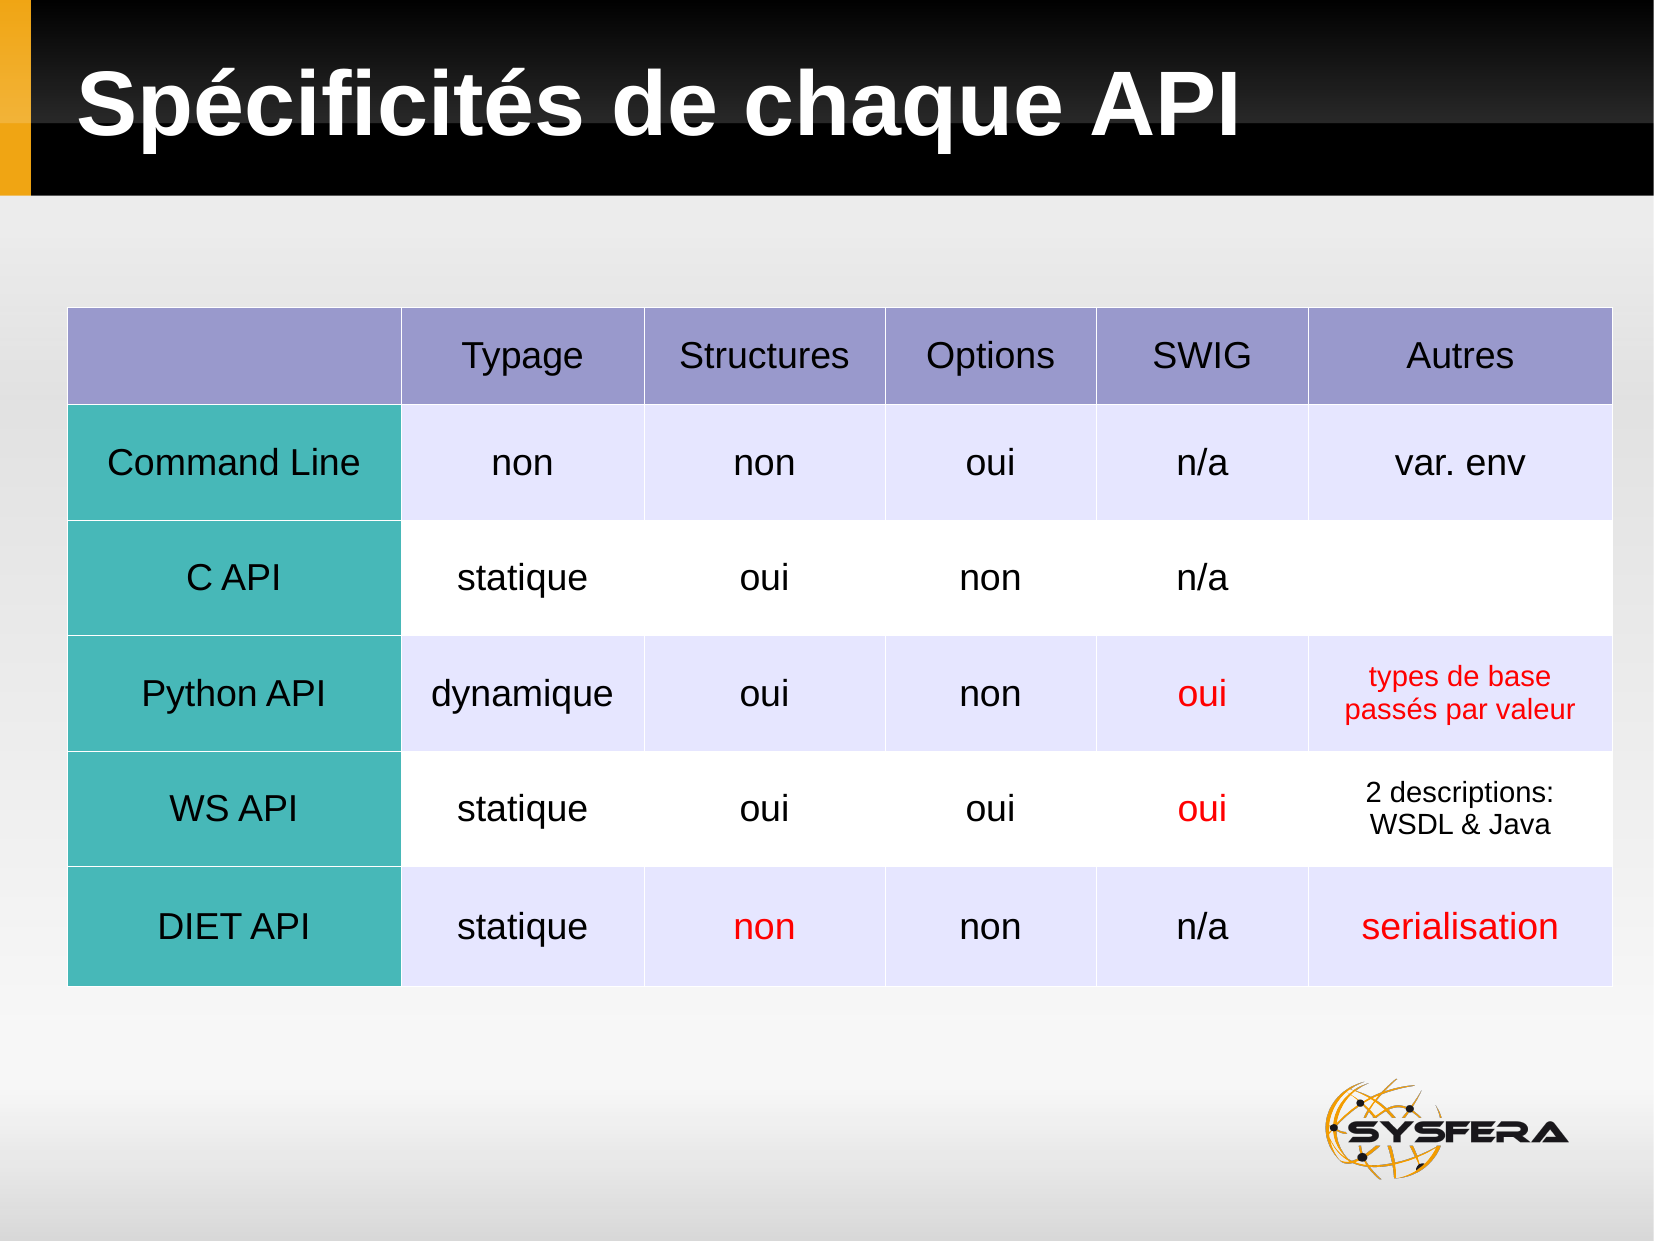

# Spécificités de chaque API
| | Typage | Structures | Options | SWIG | Autres |
| --- | --- | --- | --- | --- | --- |
| Command Line | non | non | oui | n/a | var. env |
| C API | statique | oui | non | n/a | |
| Python API | dynamique | oui | non | oui | types de base passés par valeur |
| WS API | statique | oui | oui | oui | 2 descriptions: WSDL & Java |
| DIET API | statique | non | non | n/a | serialisation |